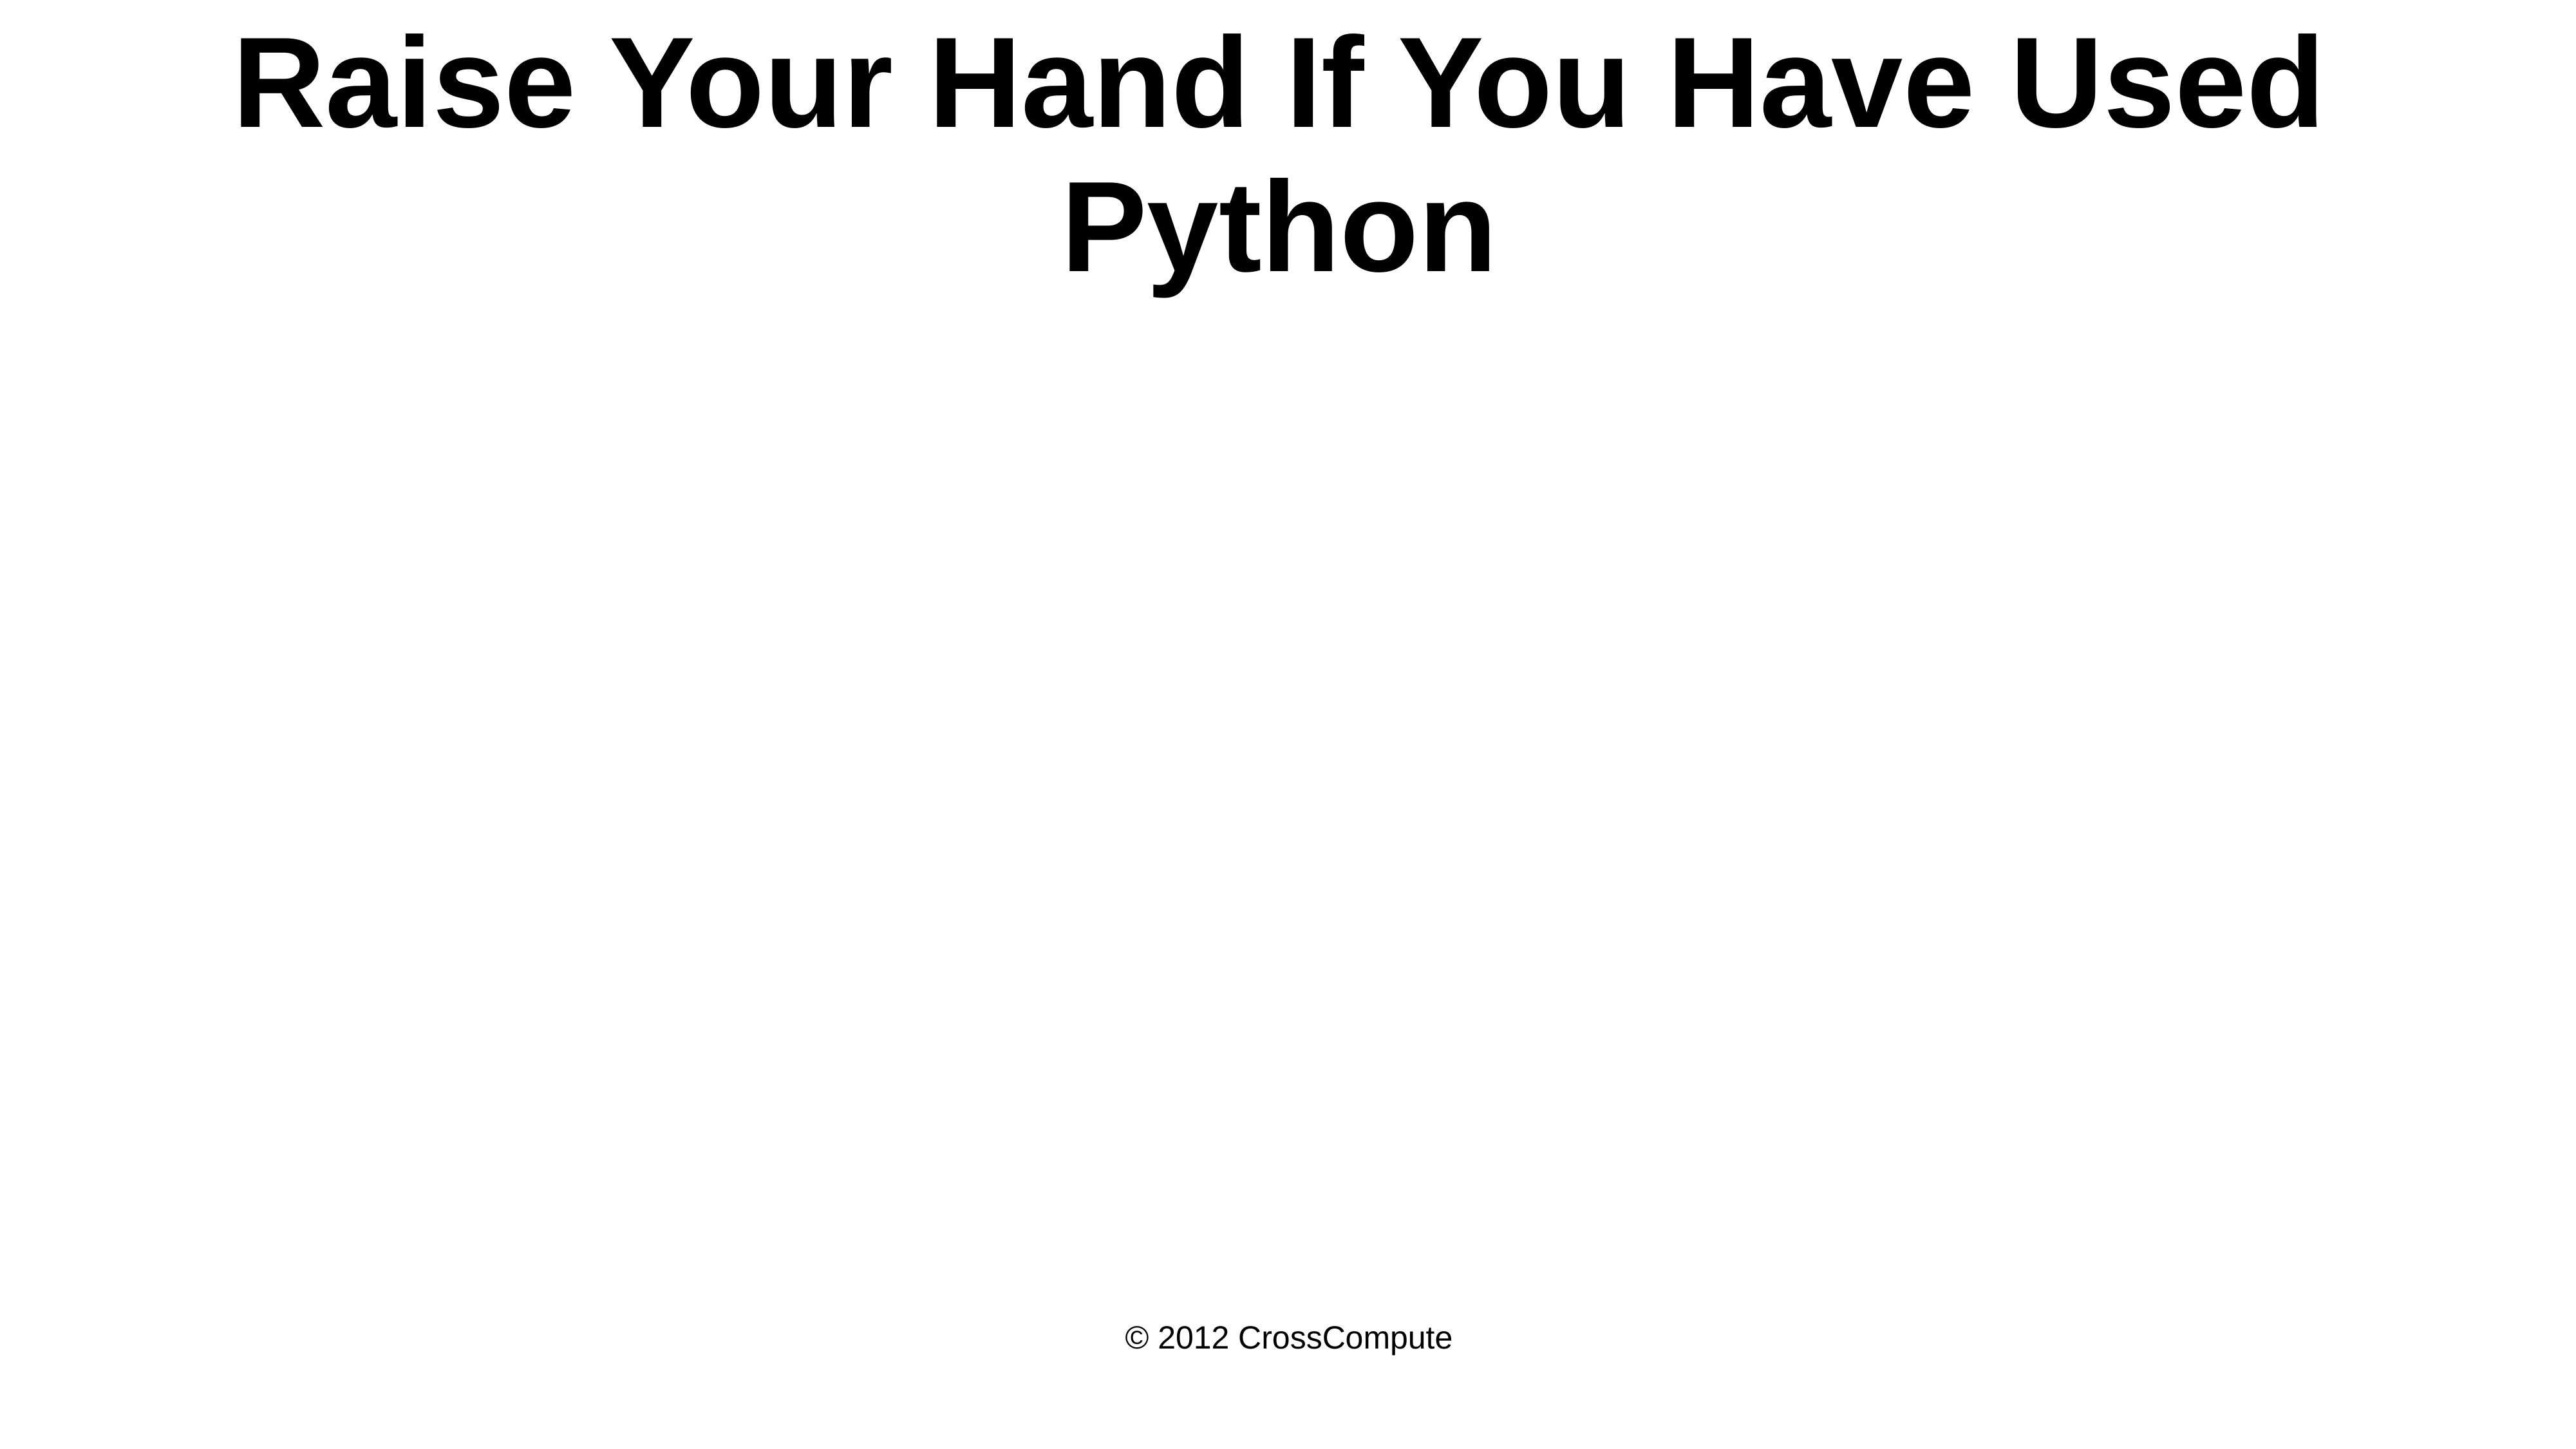

# Raise Your Hand If You Have Used Python
© 2012 CrossCompute